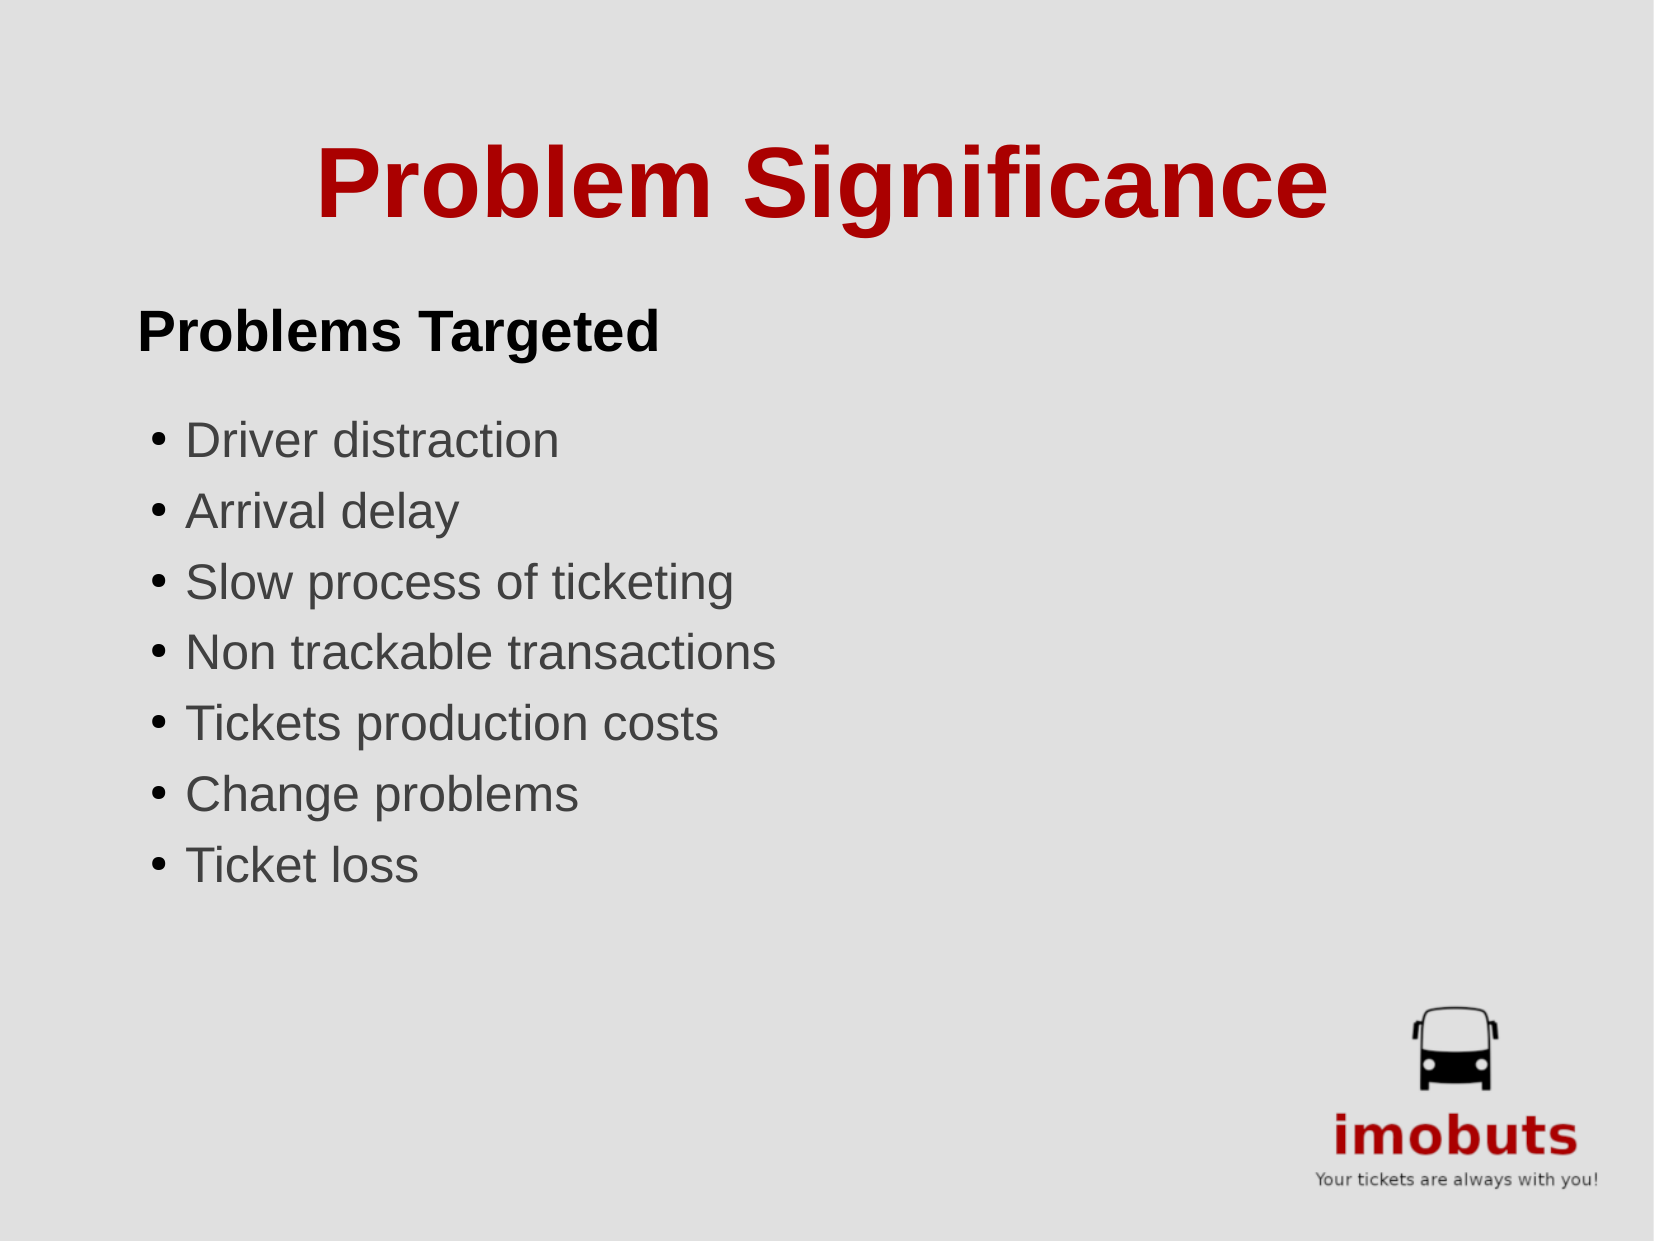

Problem Significance
Problems Targeted
Driver distraction
Arrival delay
Slow process of ticketing
Non trackable transactions
Tickets production costs
Change problems
Ticket loss